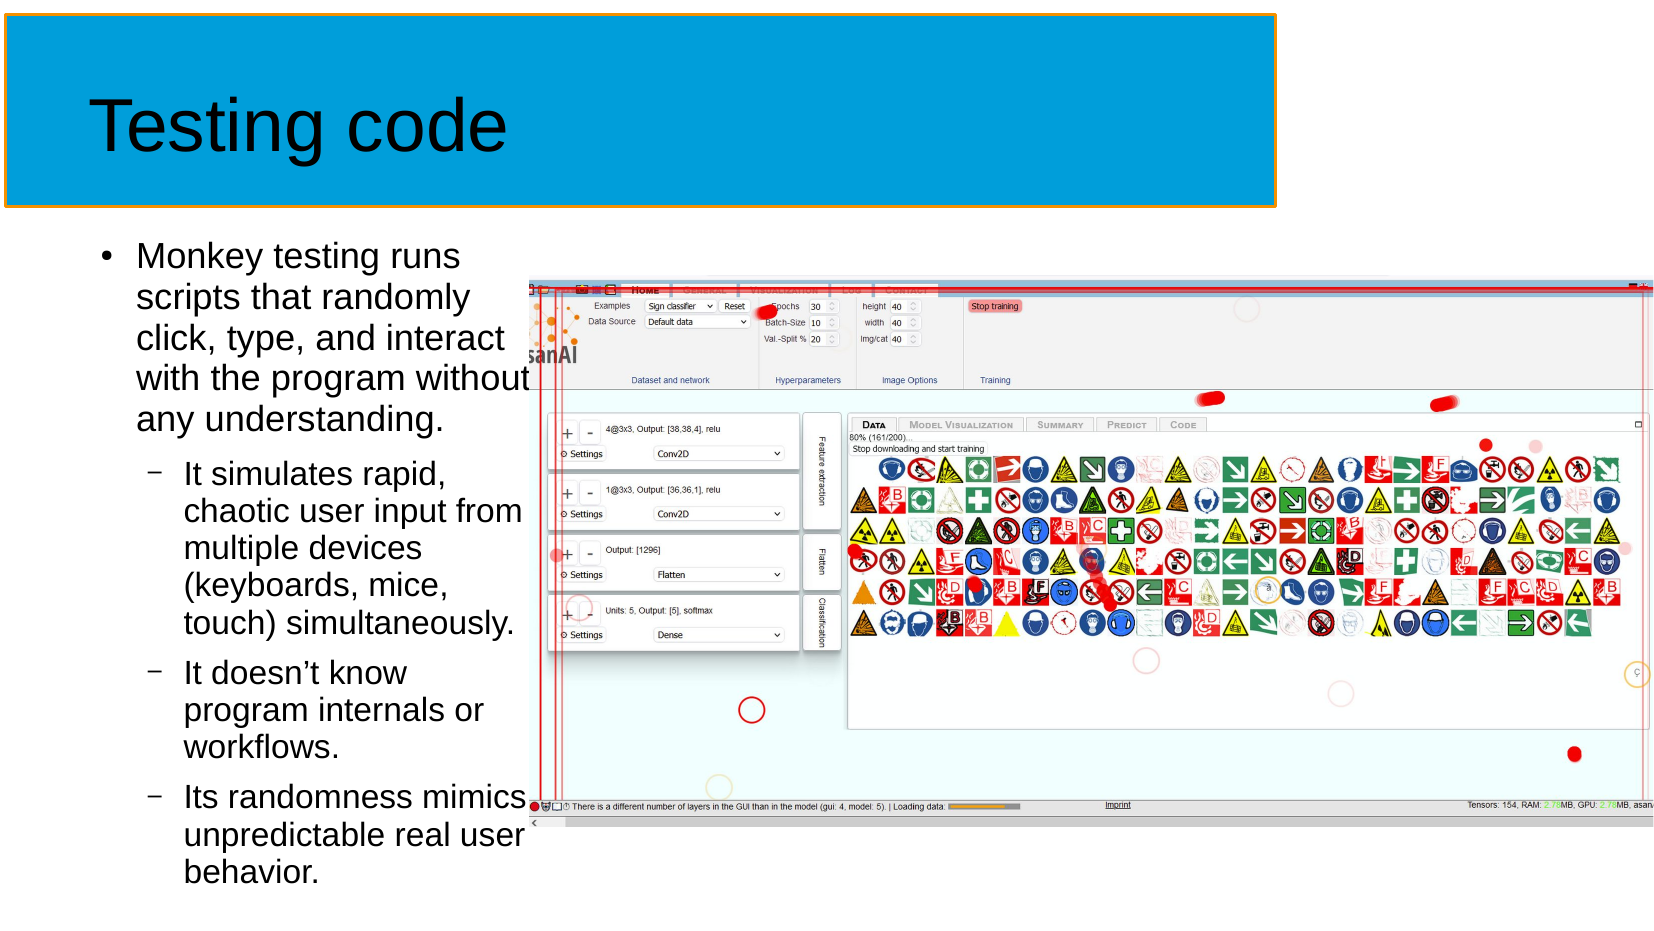

# Testing code
Monkey testing runs scripts that randomly click, type, and interact with the program without any understanding.
It simulates rapid, chaotic user input from multiple devices (keyboards, mice, touch) simultaneously.
It doesn’t know program internals or workflows.
Its randomness mimics unpredictable real user behavior.